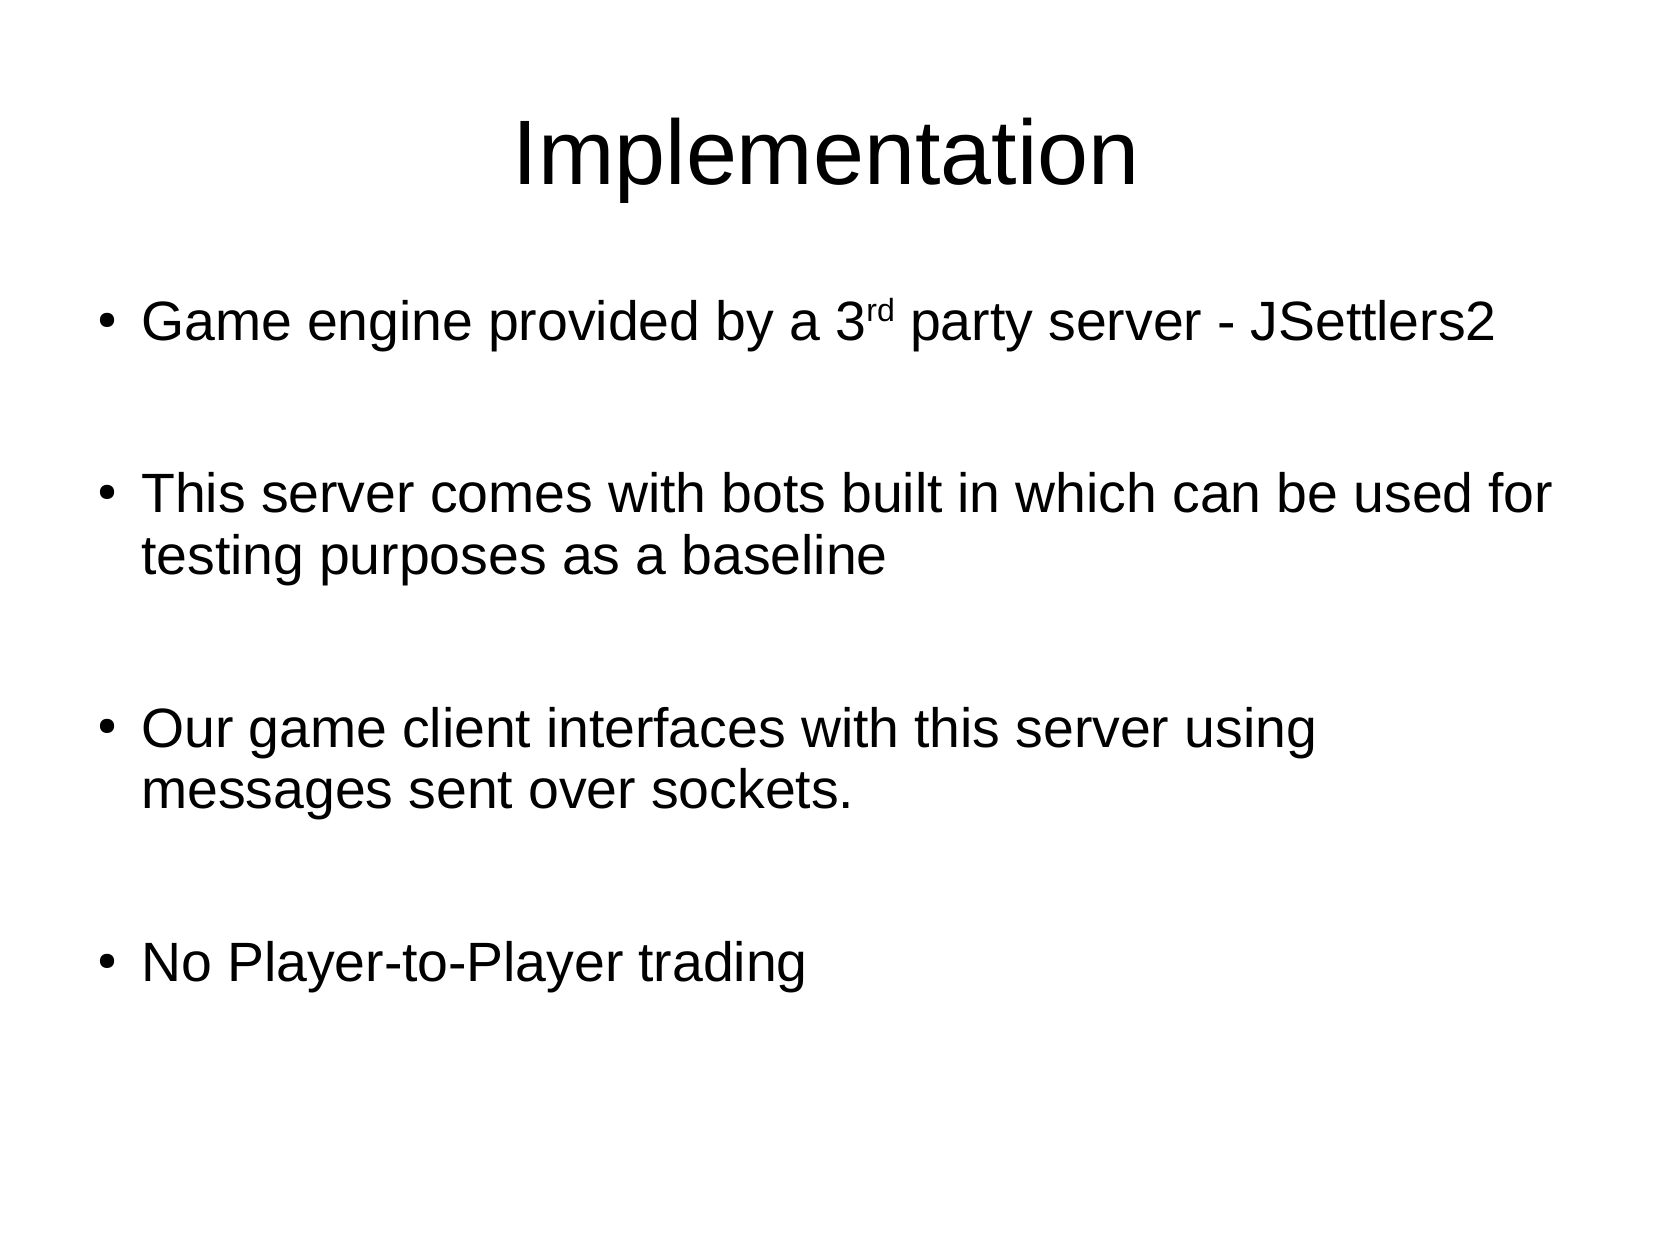

# Implementation
Game engine provided by a 3rd party server - JSettlers2
This server comes with bots built in which can be used for testing purposes as a baseline
Our game client interfaces with this server using messages sent over sockets.
No Player-to-Player trading